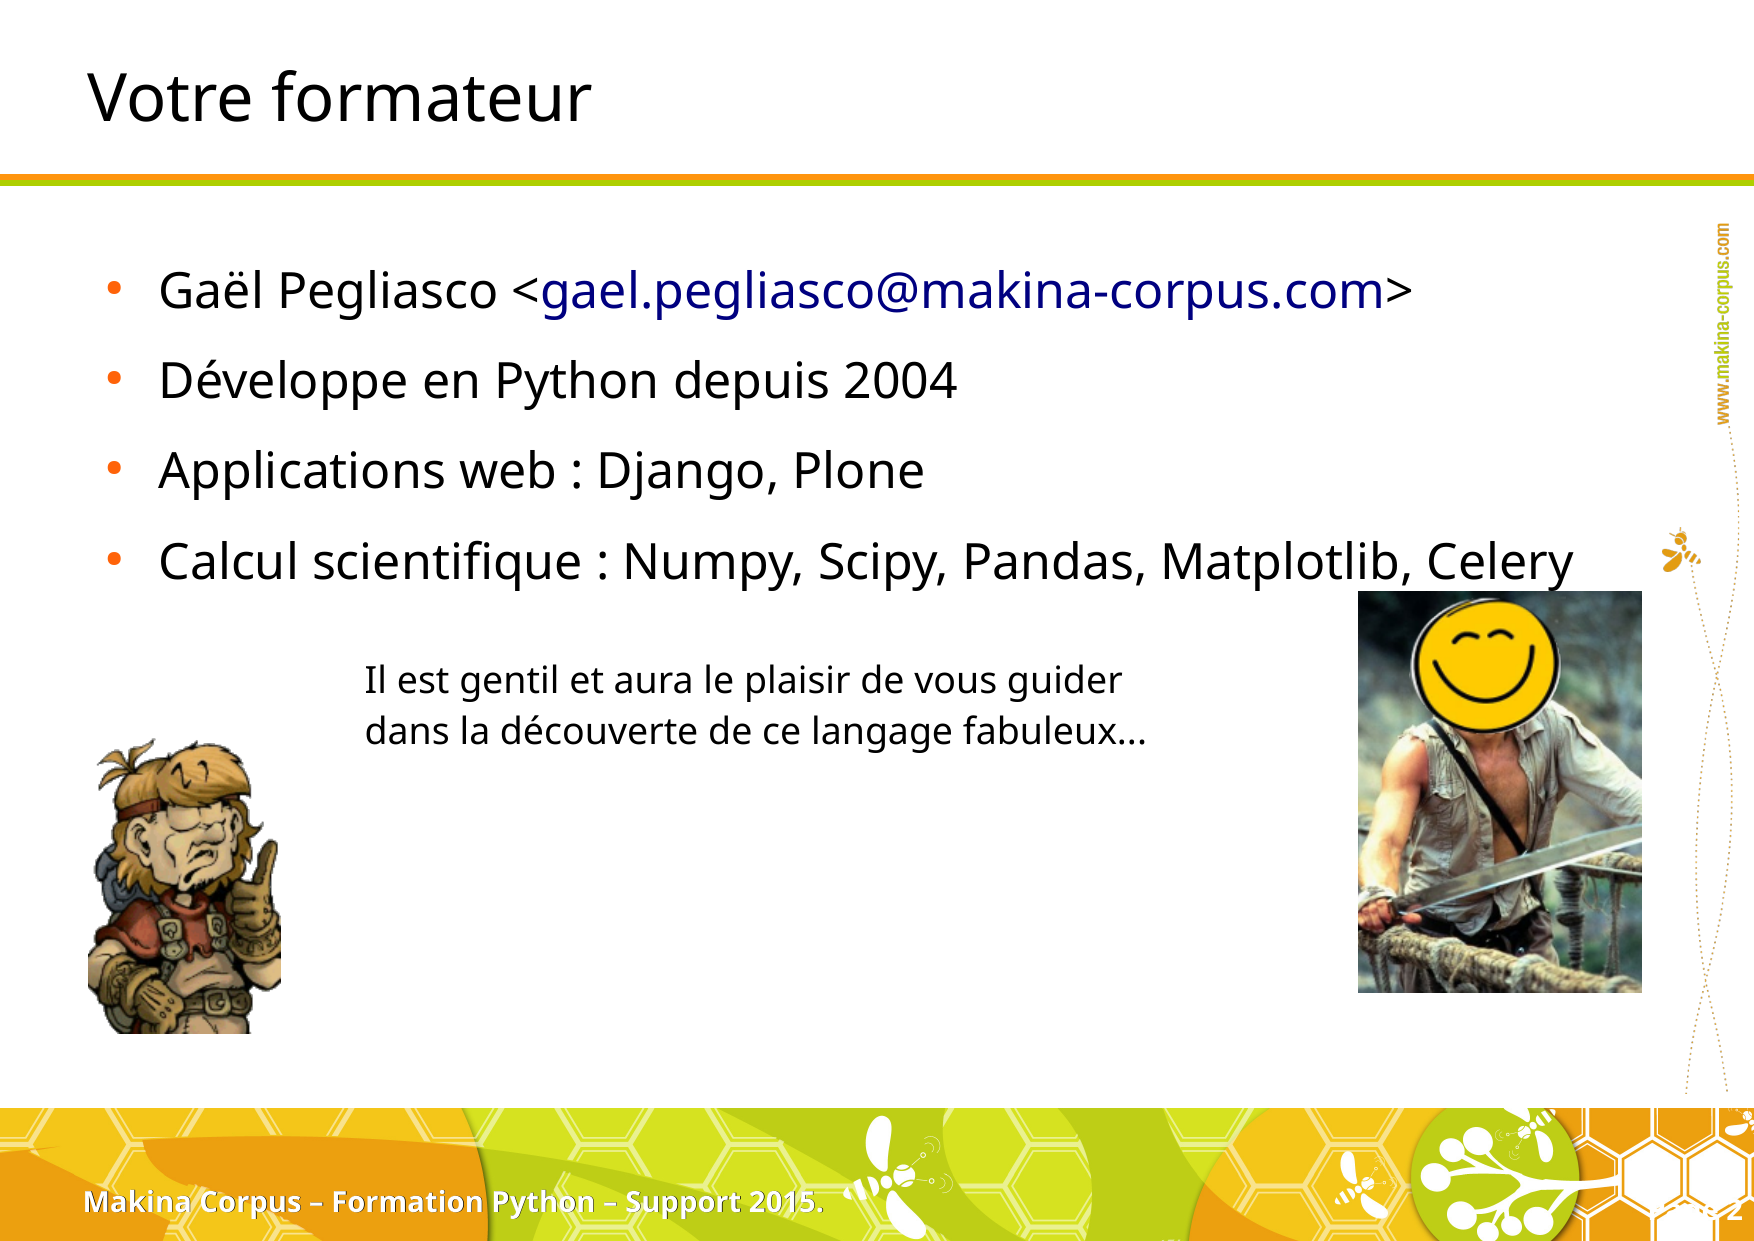

Votre formateur
# Gaël Pegliasco <gael.pegliasco@makina-corpus.com>
Développe en Python depuis 2004
Applications web : Django, Plone
Calcul scientifique : Numpy, Scipy, Pandas, Matplotlib, Celery
Il est gentil et aura le plaisir de vous guider
dans la découverte de ce langage fabuleux...
tesg
2